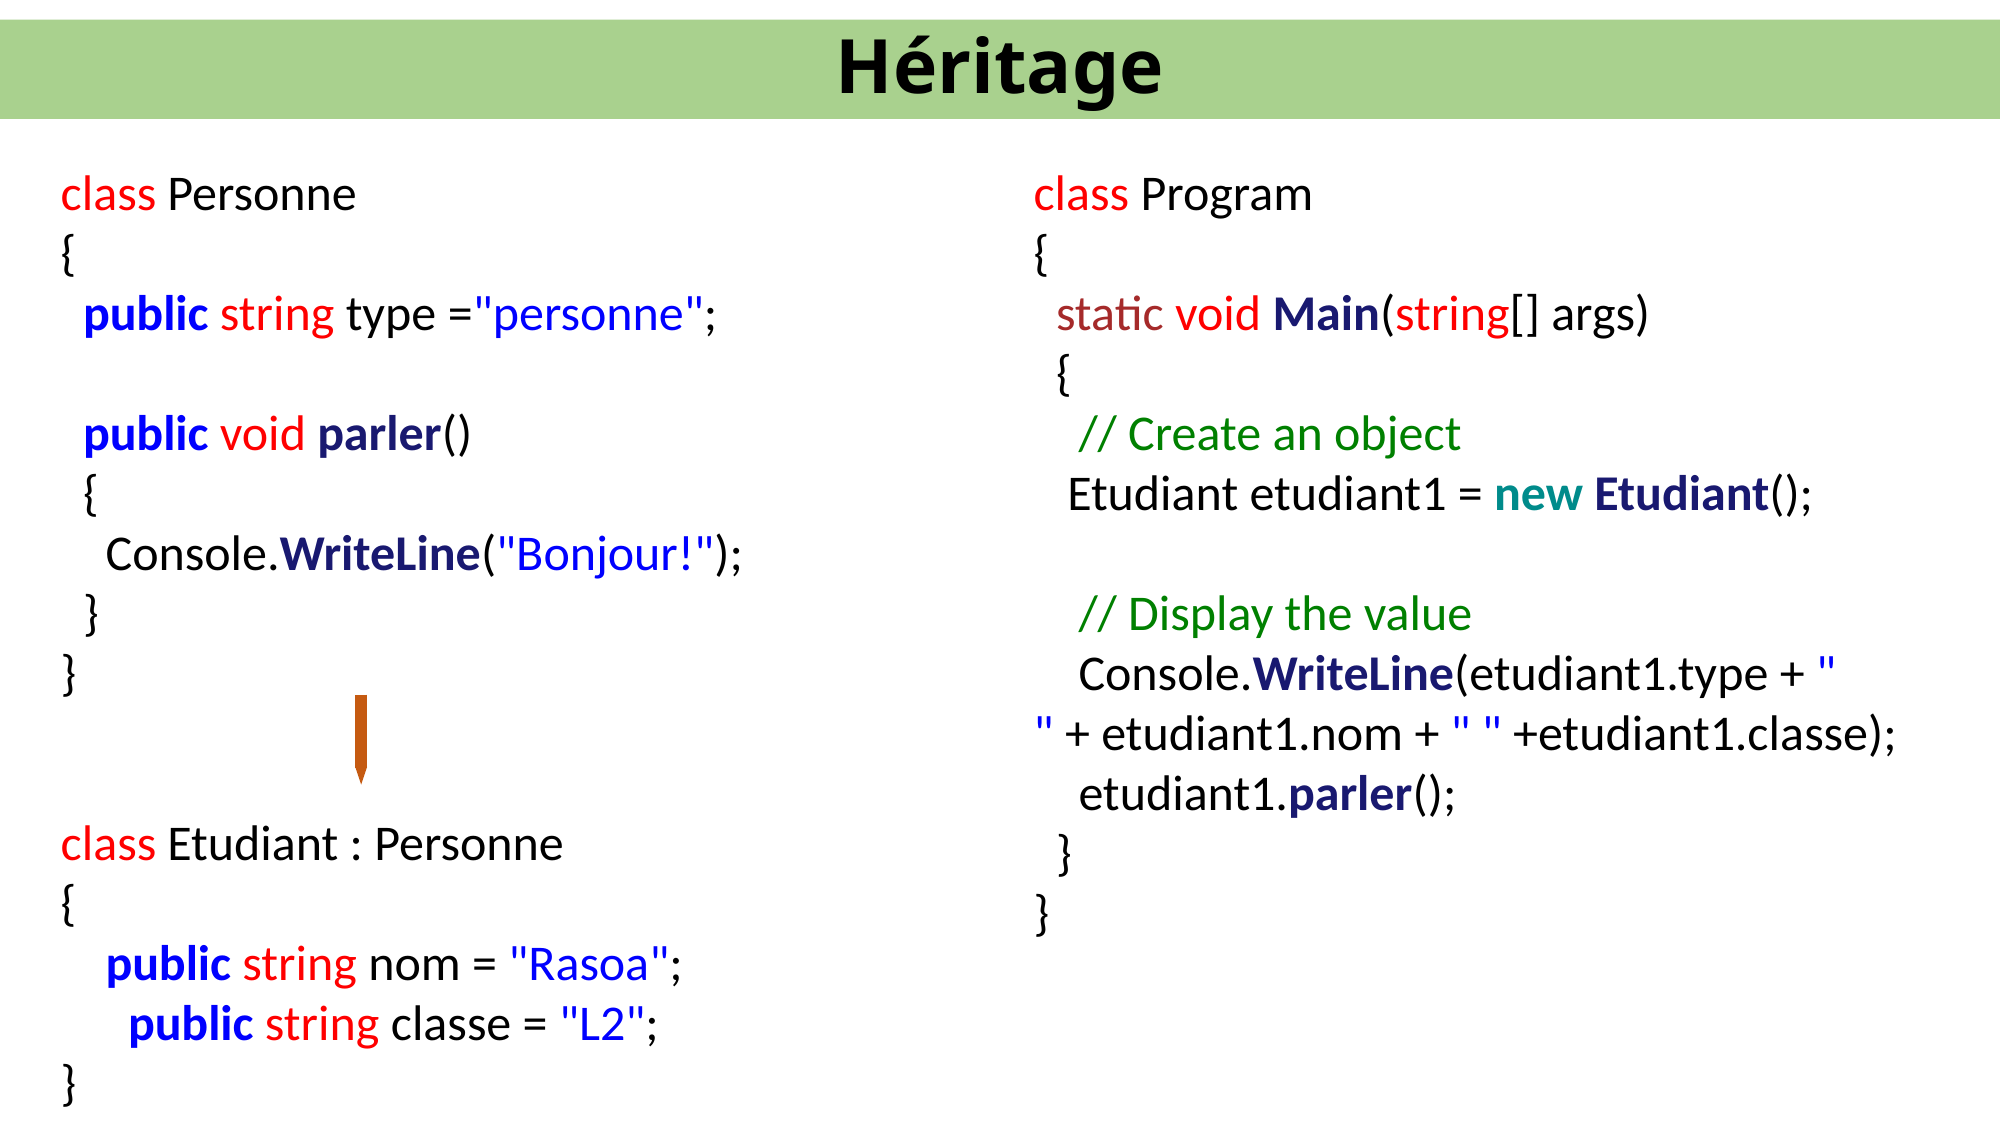

Héritage
class Personne  
{
  public string type ="personne";  
  
  public void parler()             
  {                    
    Console.WriteLine("Bonjour!");
  }
}
class Program
{
  static void Main(string[] args)
  {
    // Create an object
   Etudiant etudiant1 = new Etudiant();
    // Display the value 
    Console.WriteLine(etudiant1.type + " " + etudiant1.nom + " " +etudiant1.classe);
    etudiant1.parler();
  }
}
class Etudiant : Personne  
{
    public string nom = "Rasoa";
      public string classe = "L2"; 
}